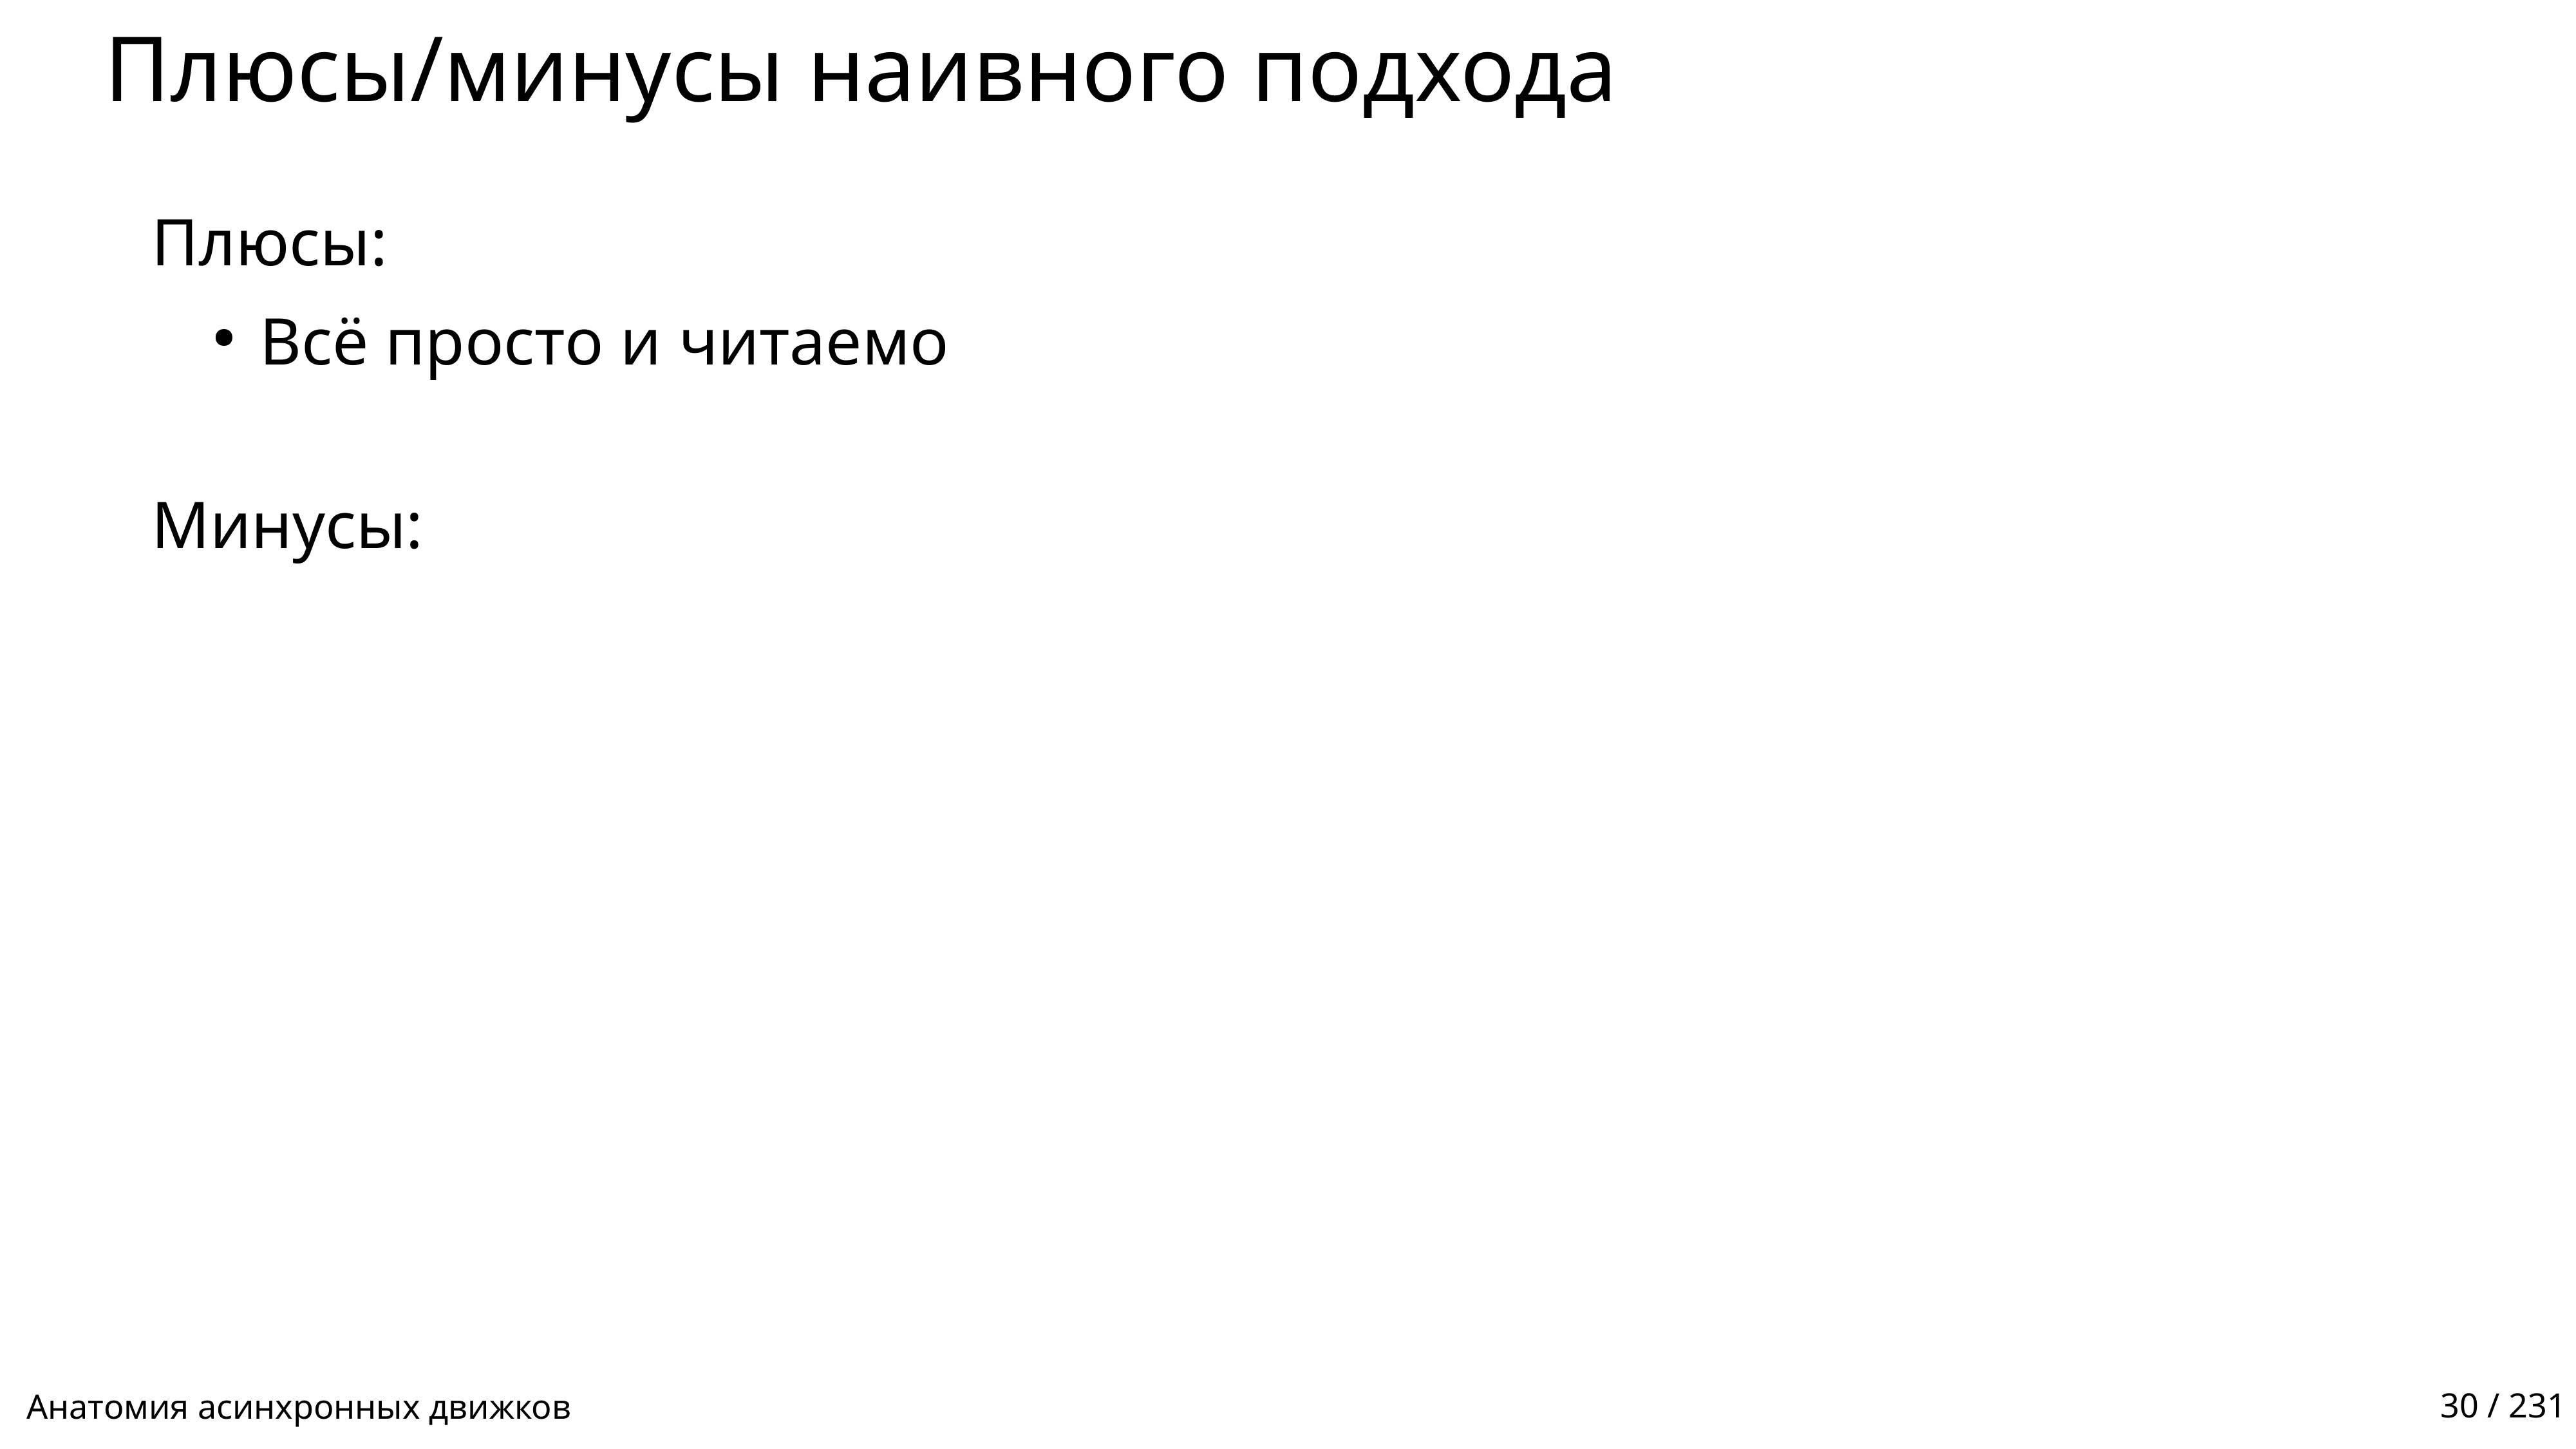

Плюсы/минусы наивного подхода
# Плюсы:
 Всё просто и читаемо
Минусы:
Анатомия асинхронных движков